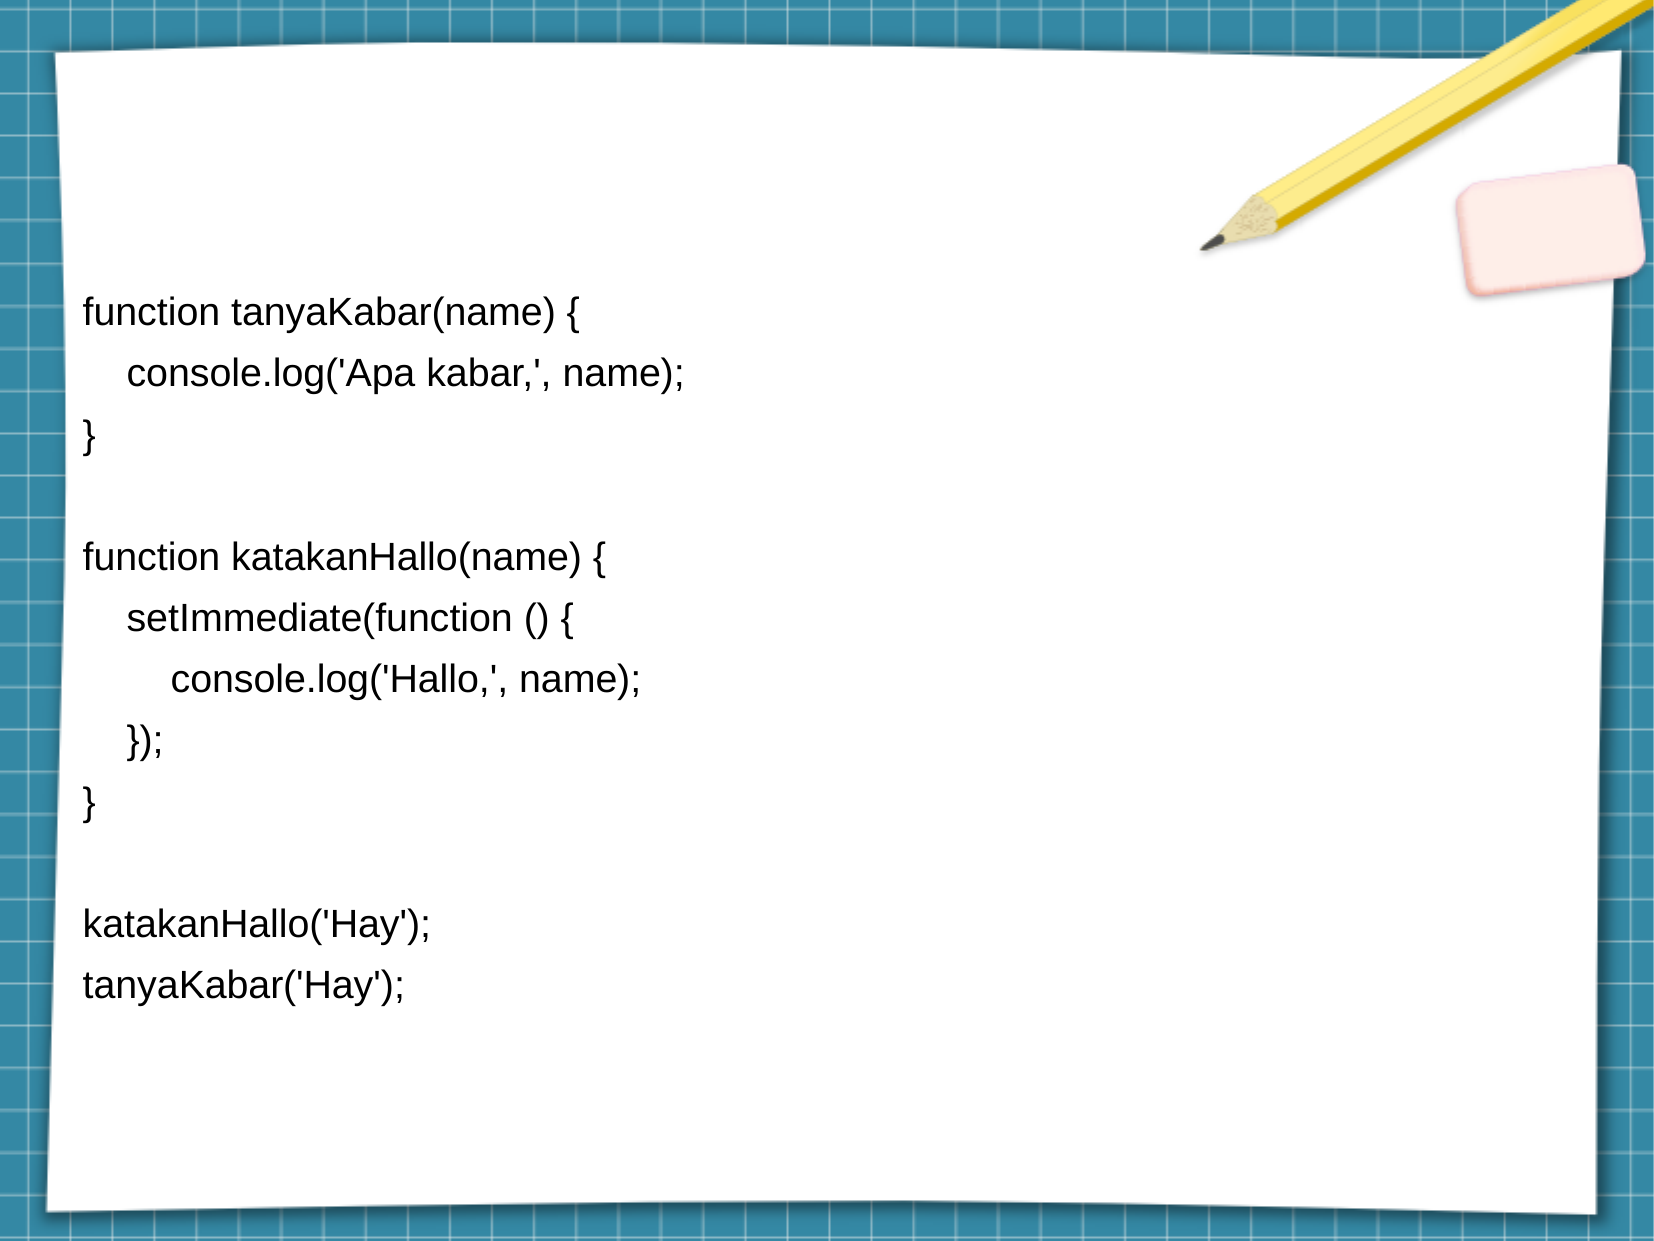

# function tanyaKabar(name) {
 console.log('Apa kabar,', name);
}
function katakanHallo(name) {
 setImmediate(function () {
 console.log('Hallo,', name);
 });
}
katakanHallo('Hay');
tanyaKabar('Hay');